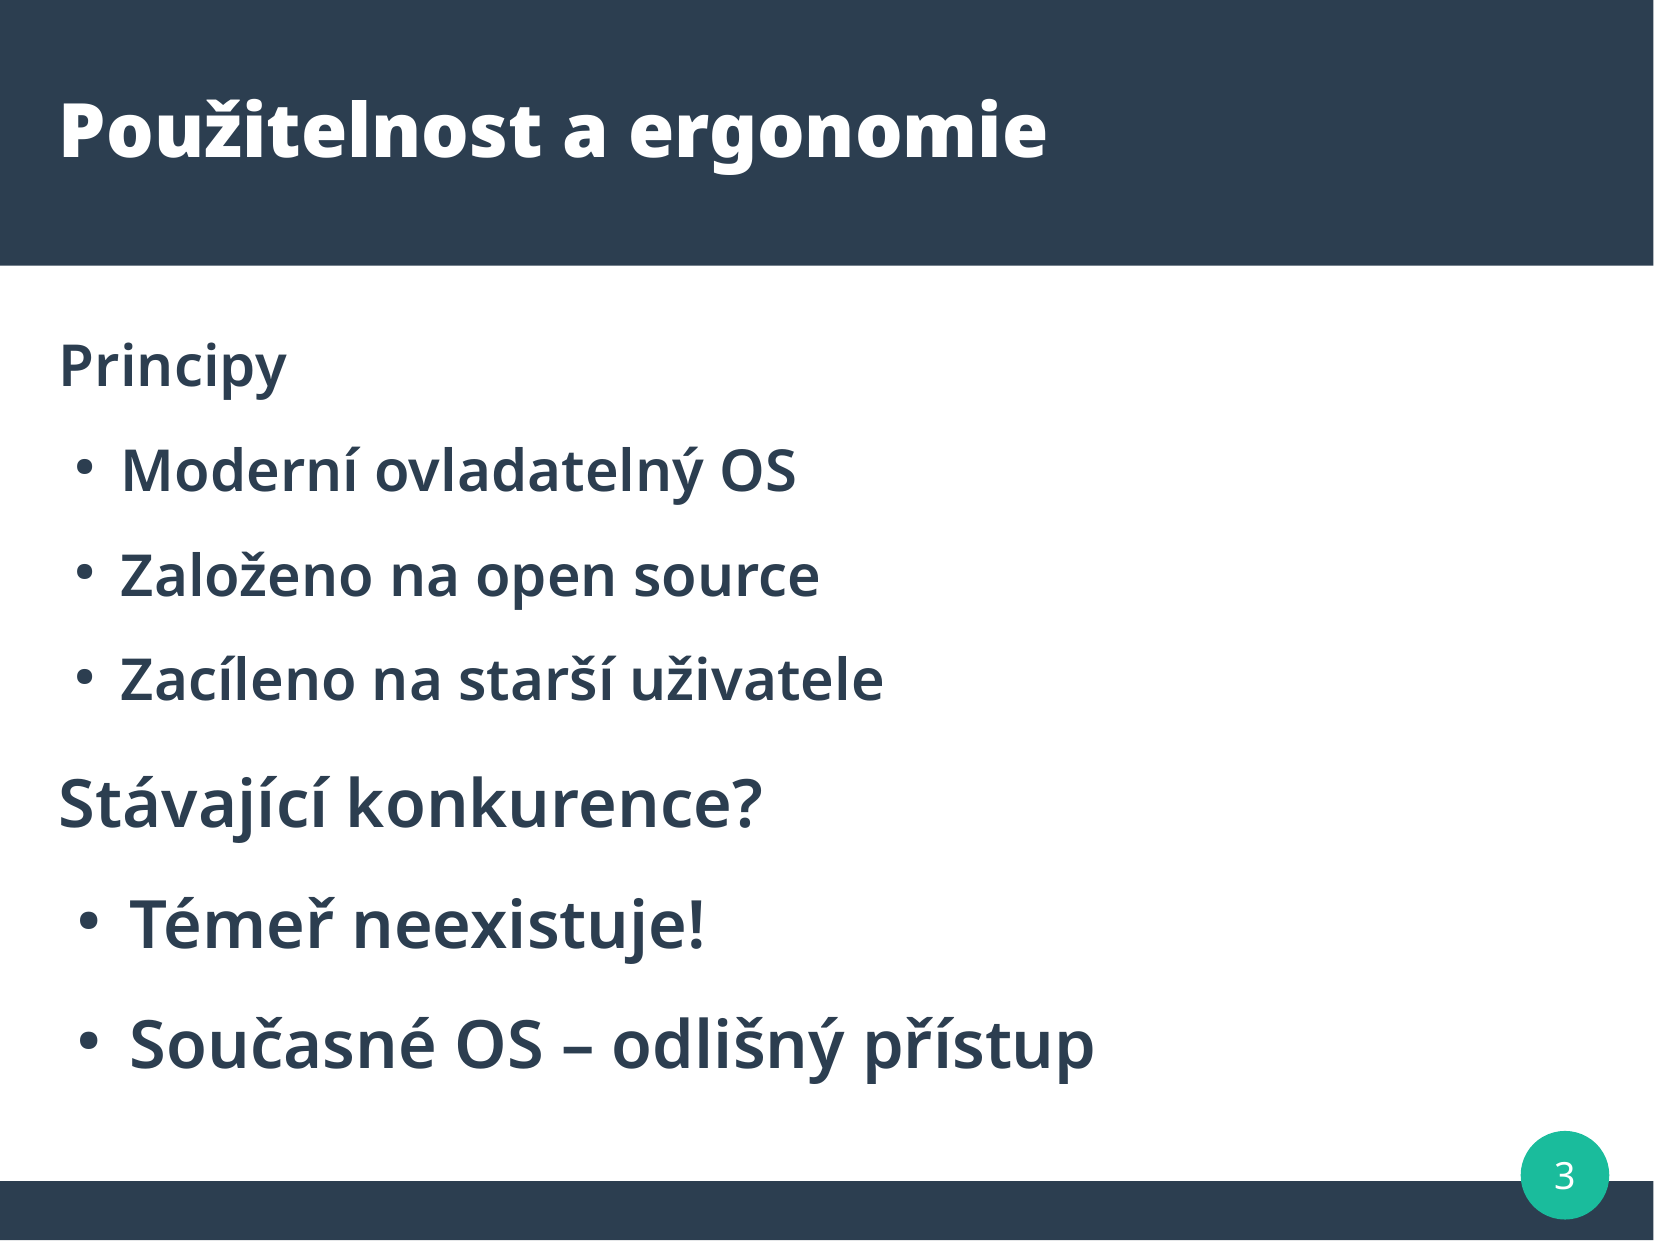

# Použitelnost a ergonomie
Principy
Moderní ovladatelný OS
Založeno na open source
Zacíleno na starší uživatele
Stávající konkurence?
Témeř neexistuje!
Současné OS – odlišný přístup
3